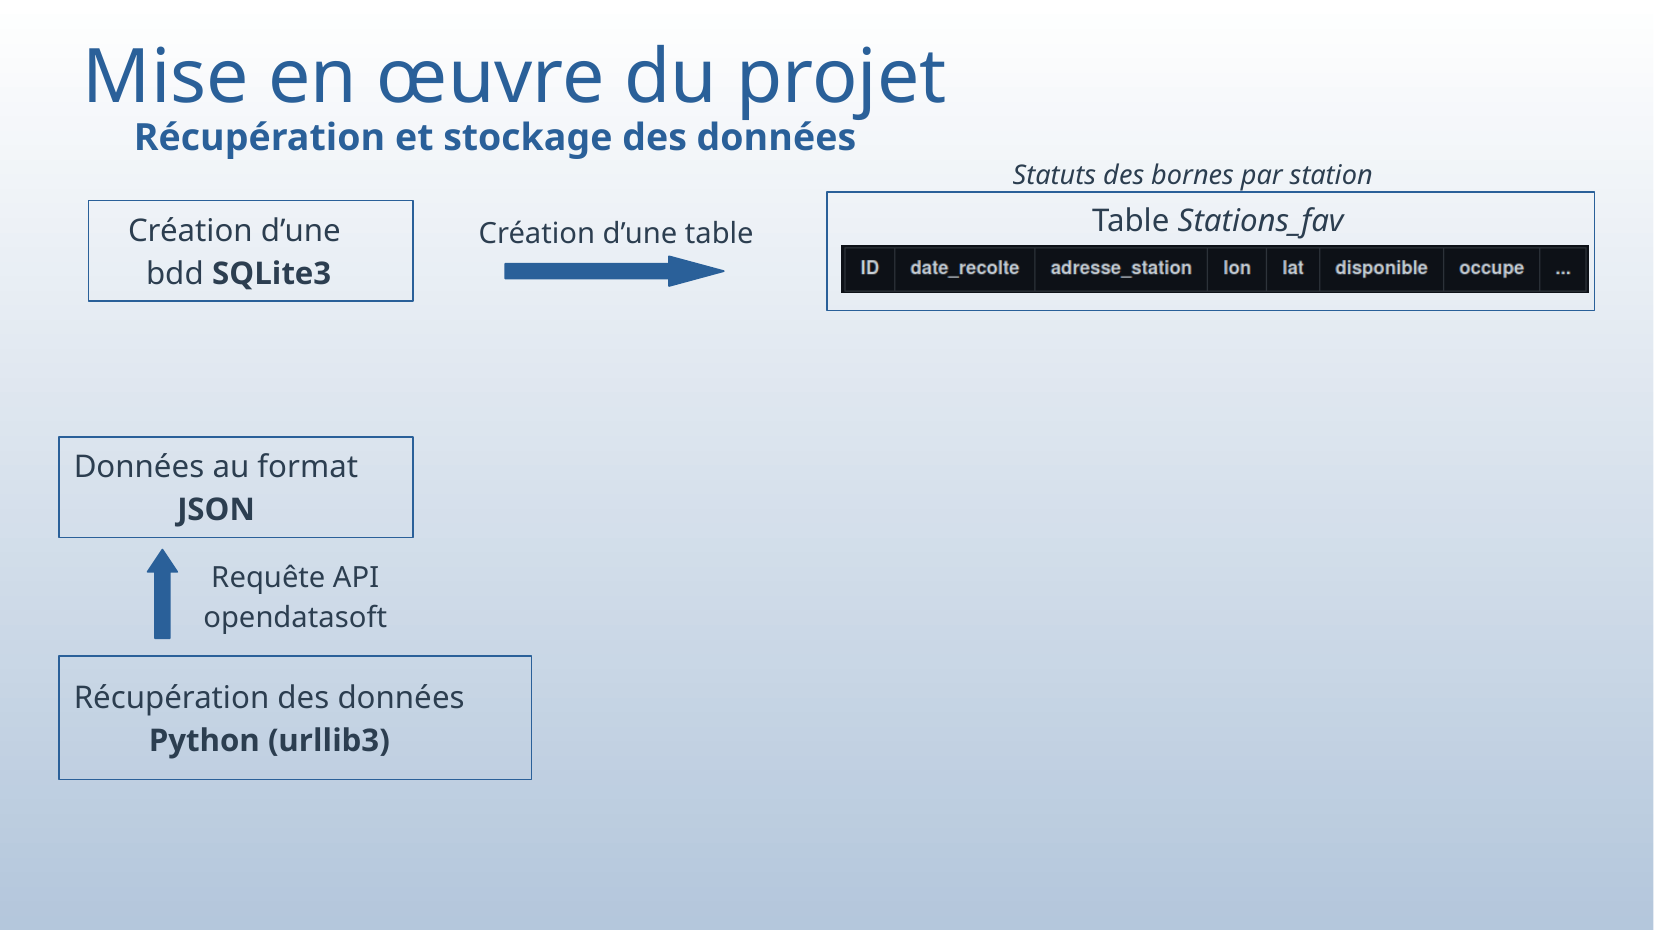

# Mise en œuvre du projet
Récupération et stockage des données
Statuts des bornes par station
Table Stations_fav
 Création d’une bdd SQLite3
Création d’une table
Données au format JSON
Requête API opendatasoft
Récupération des données
Python (urllib3)